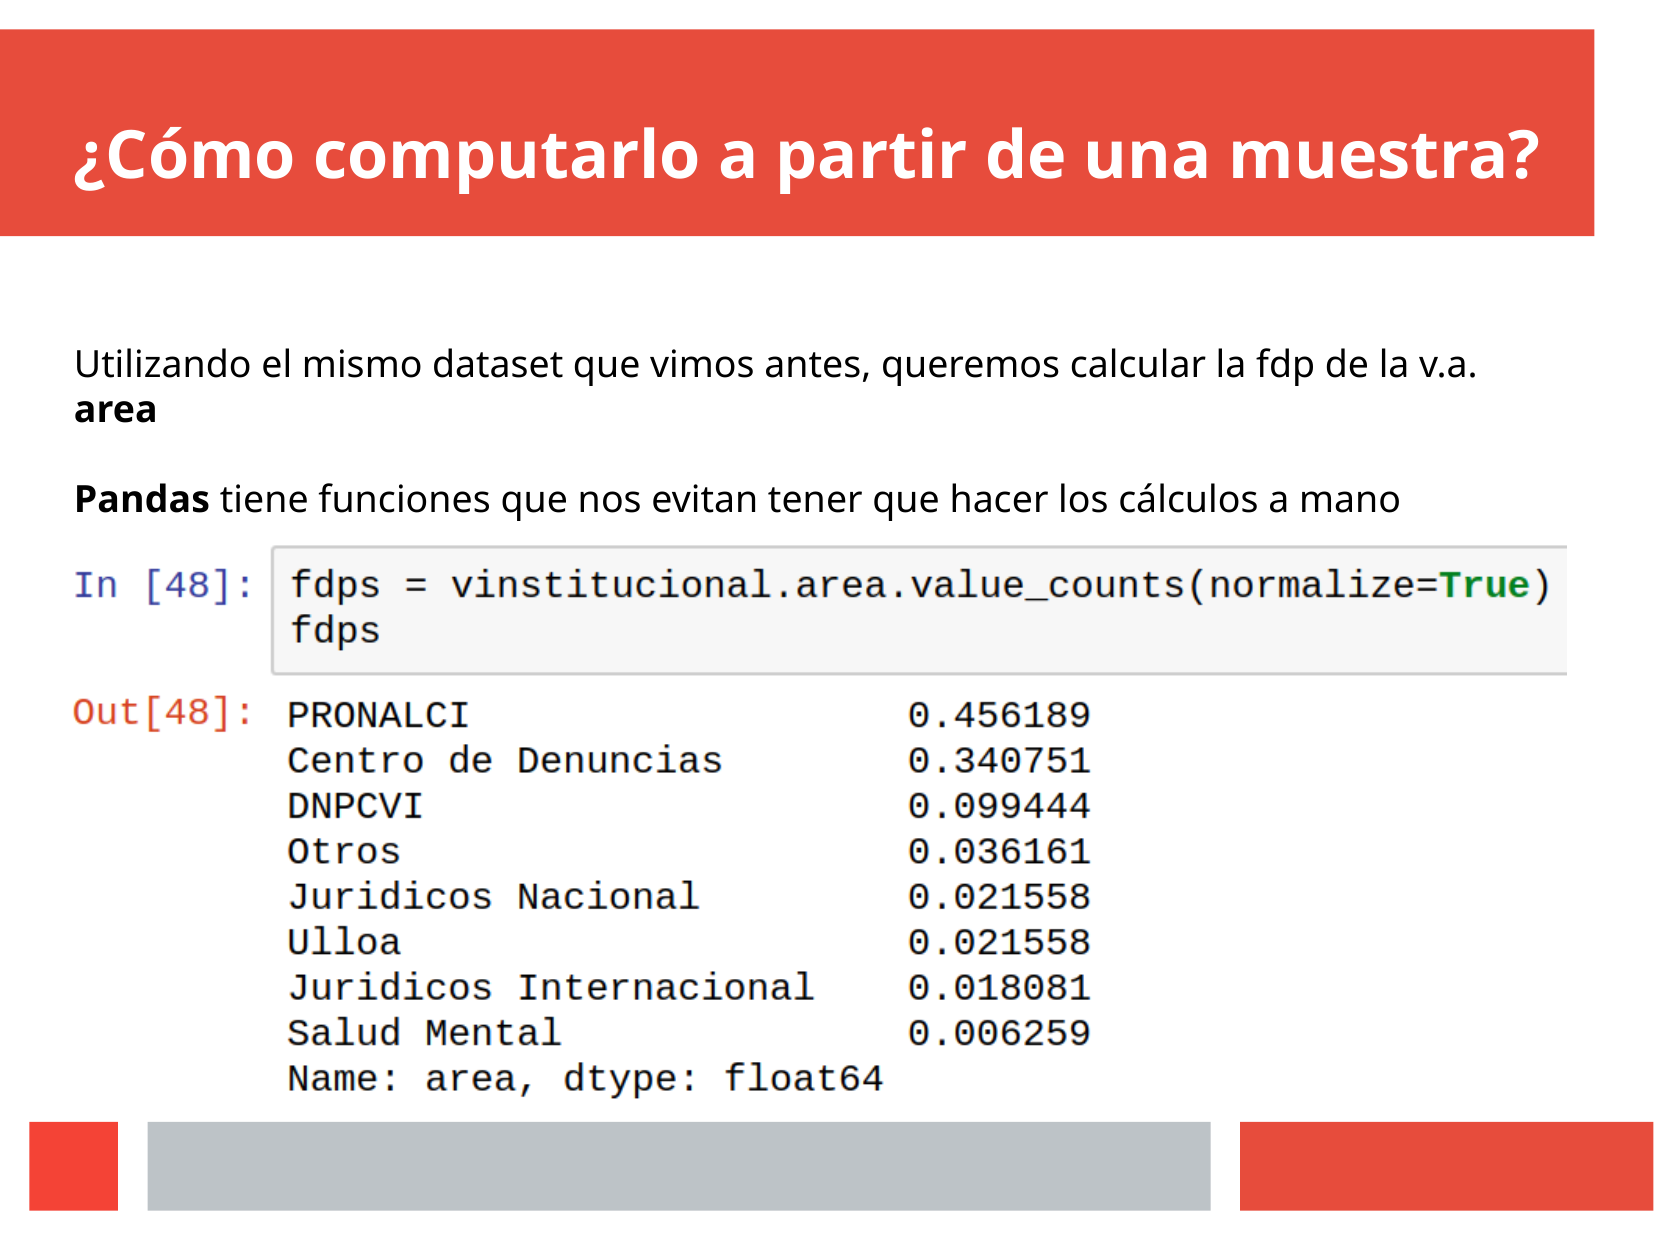

# ¿Cómo computarlo a partir de una muestra?
Utilizando el mismo dataset que vimos antes, queremos calcular la fdp de la v.a. area
Pandas tiene funciones que nos evitan tener que hacer los cálculos a mano